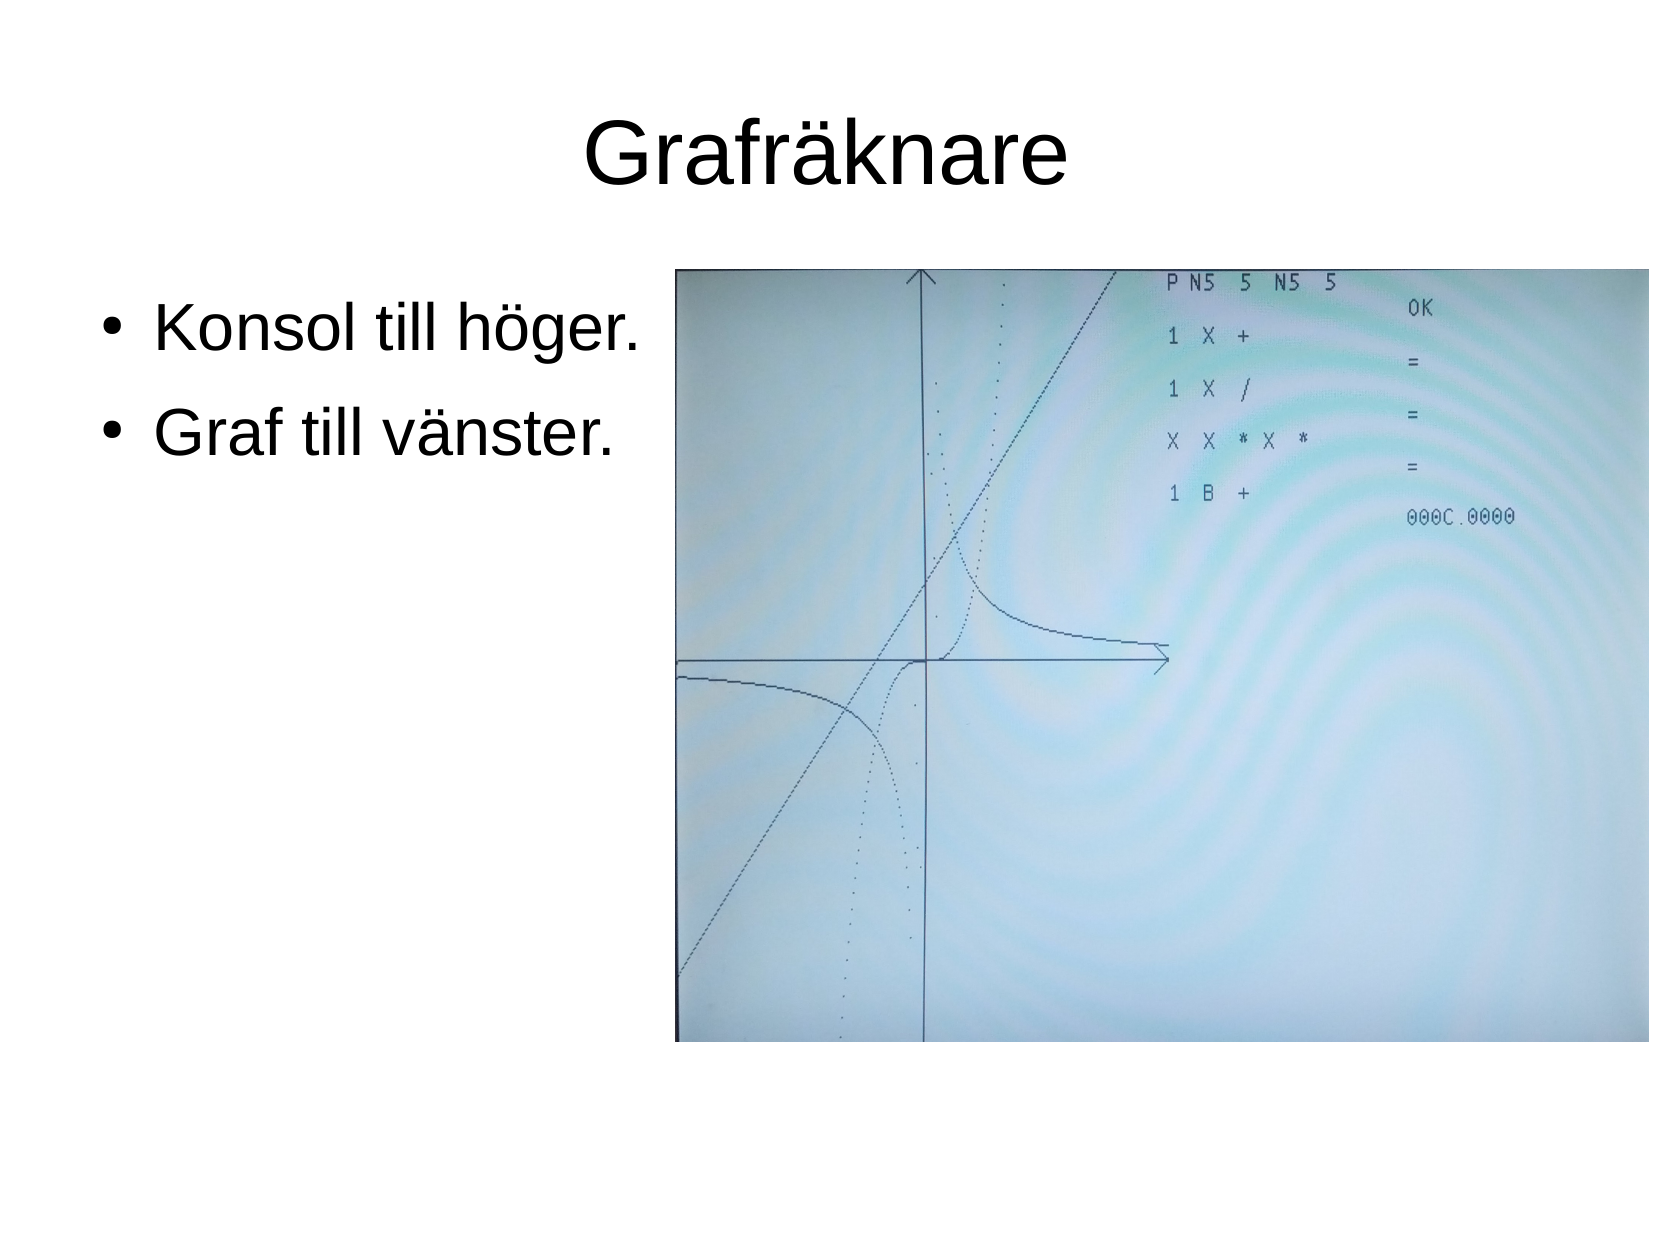

# Grafräknare
Konsol till höger.
Graf till vänster.